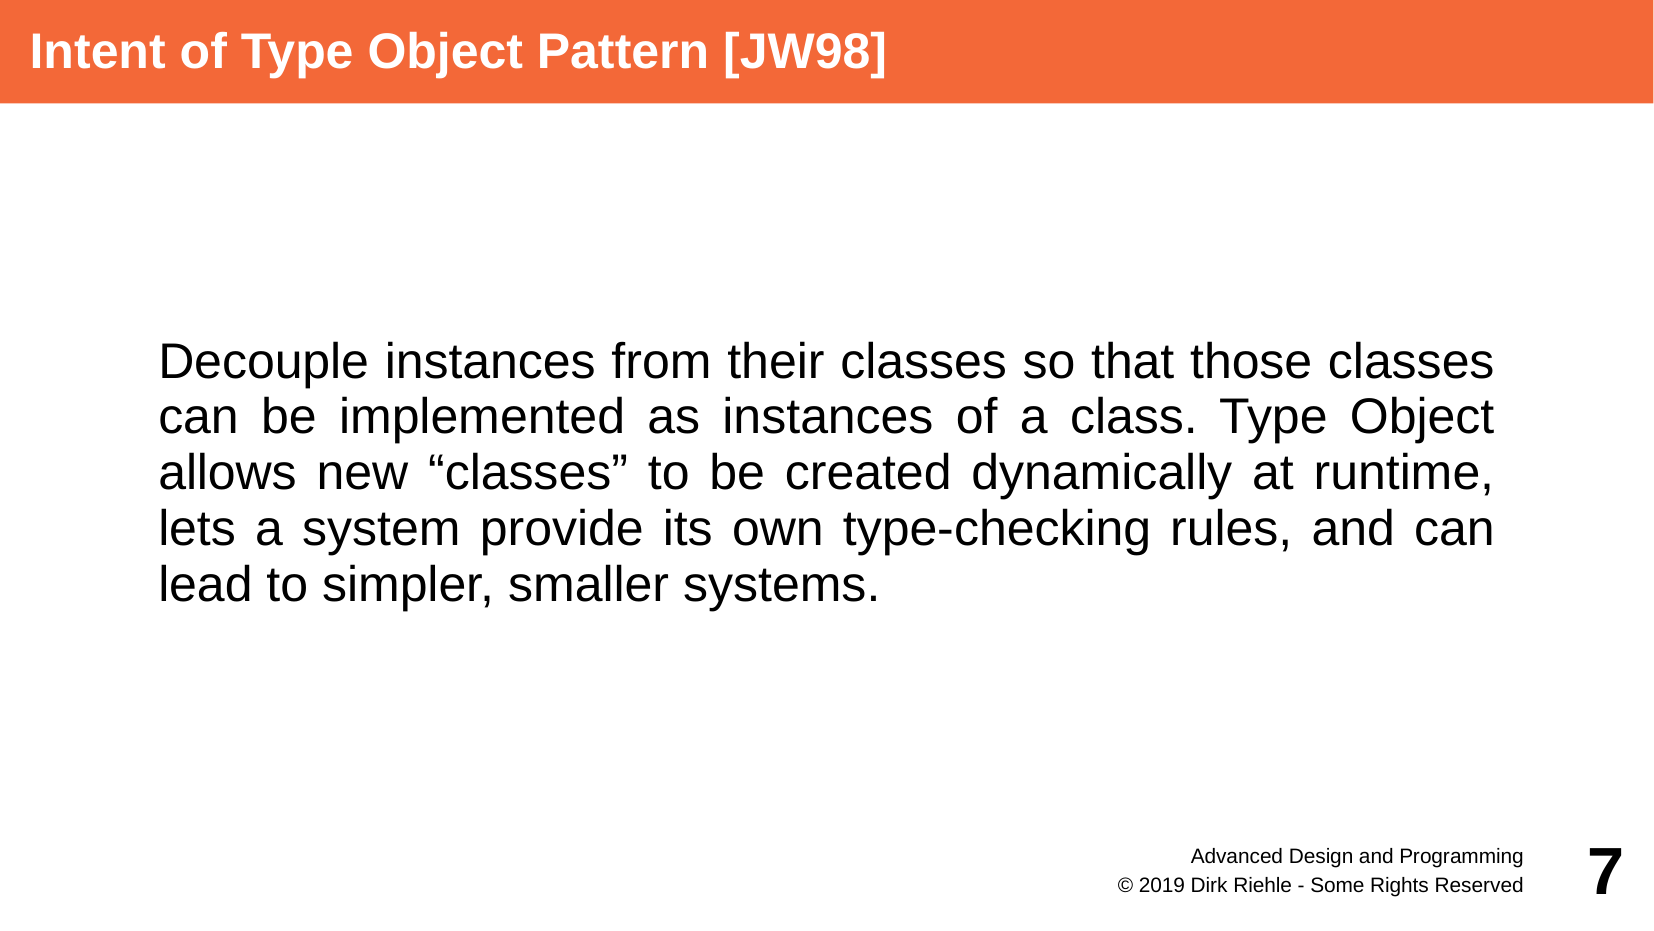

# Intent of Type Object Pattern [JW98]
Decouple instances from their classes so that those classes can be implemented as instances of a class. Type Object allows new “classes” to be created dynamically at runtime, lets a system provide its own type-checking rules, and can lead to simpler, smaller systems.
Advanced Design and Programming
7
© 2019 Dirk Riehle - Some Rights Reserved